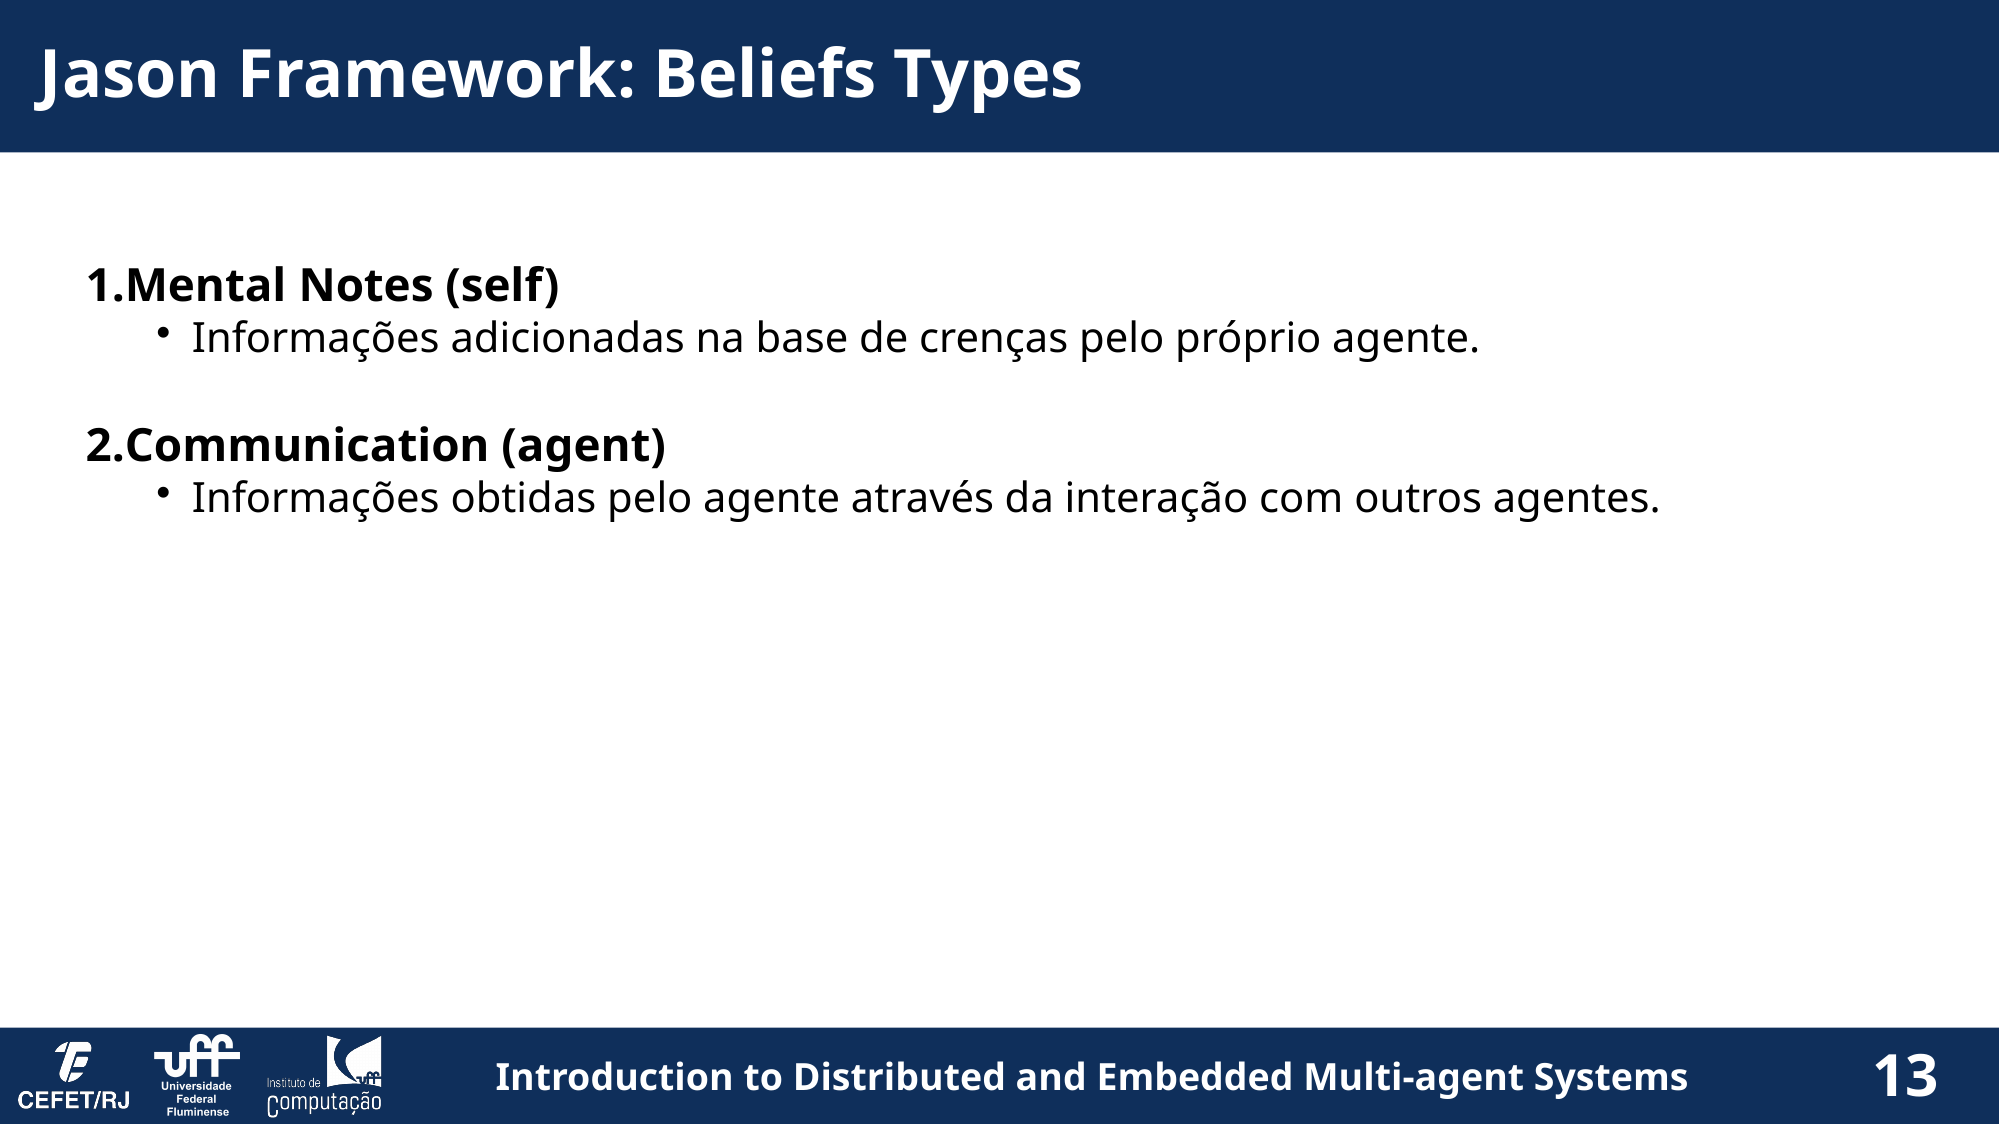

Jason Framework: Beliefs Types
Mental Notes (self)
Informações adicionadas na base de crenças pelo próprio agente.
Communication (agent)
Informações obtidas pelo agente através da interação com outros agentes.